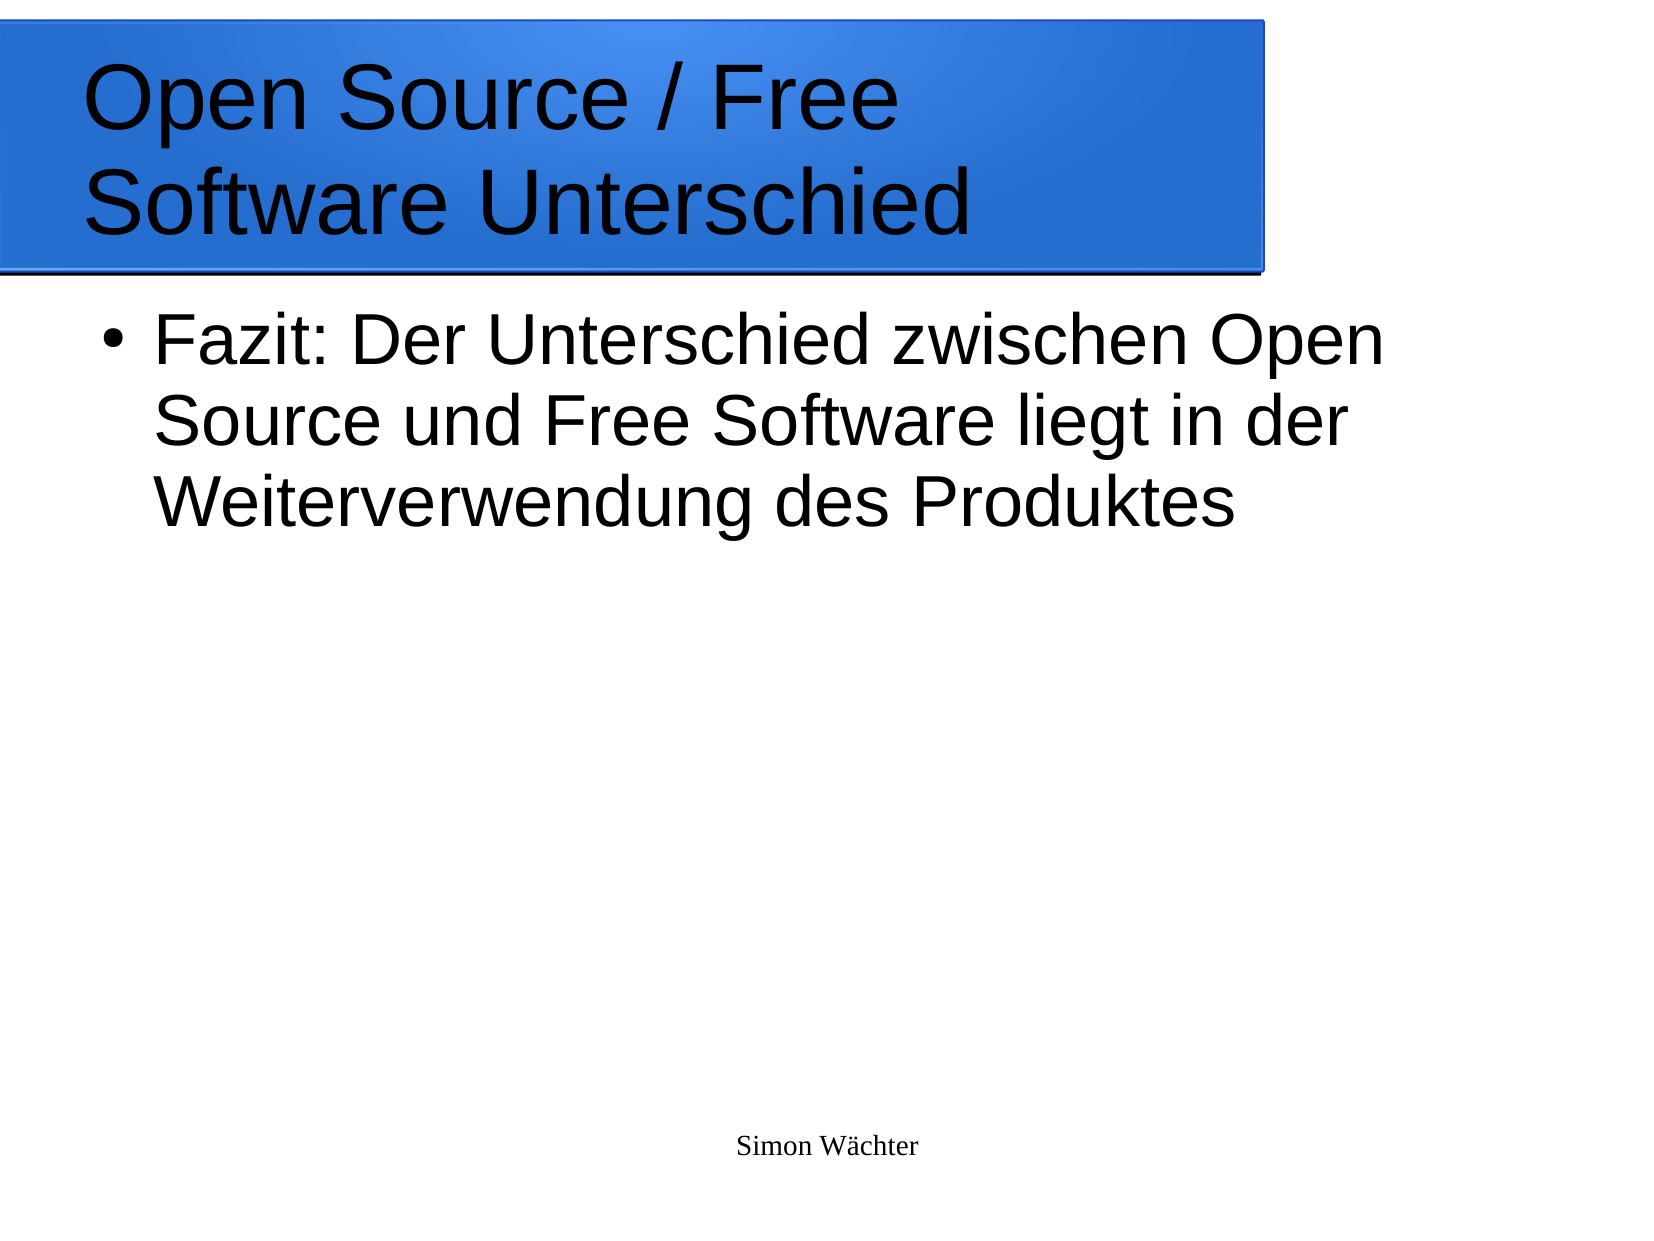

# Open Source / Free Software Unterschied
Fazit: Der Unterschied zwischen Open Source und Free Software liegt in der Weiterverwendung des Produktes
Simon Wächter